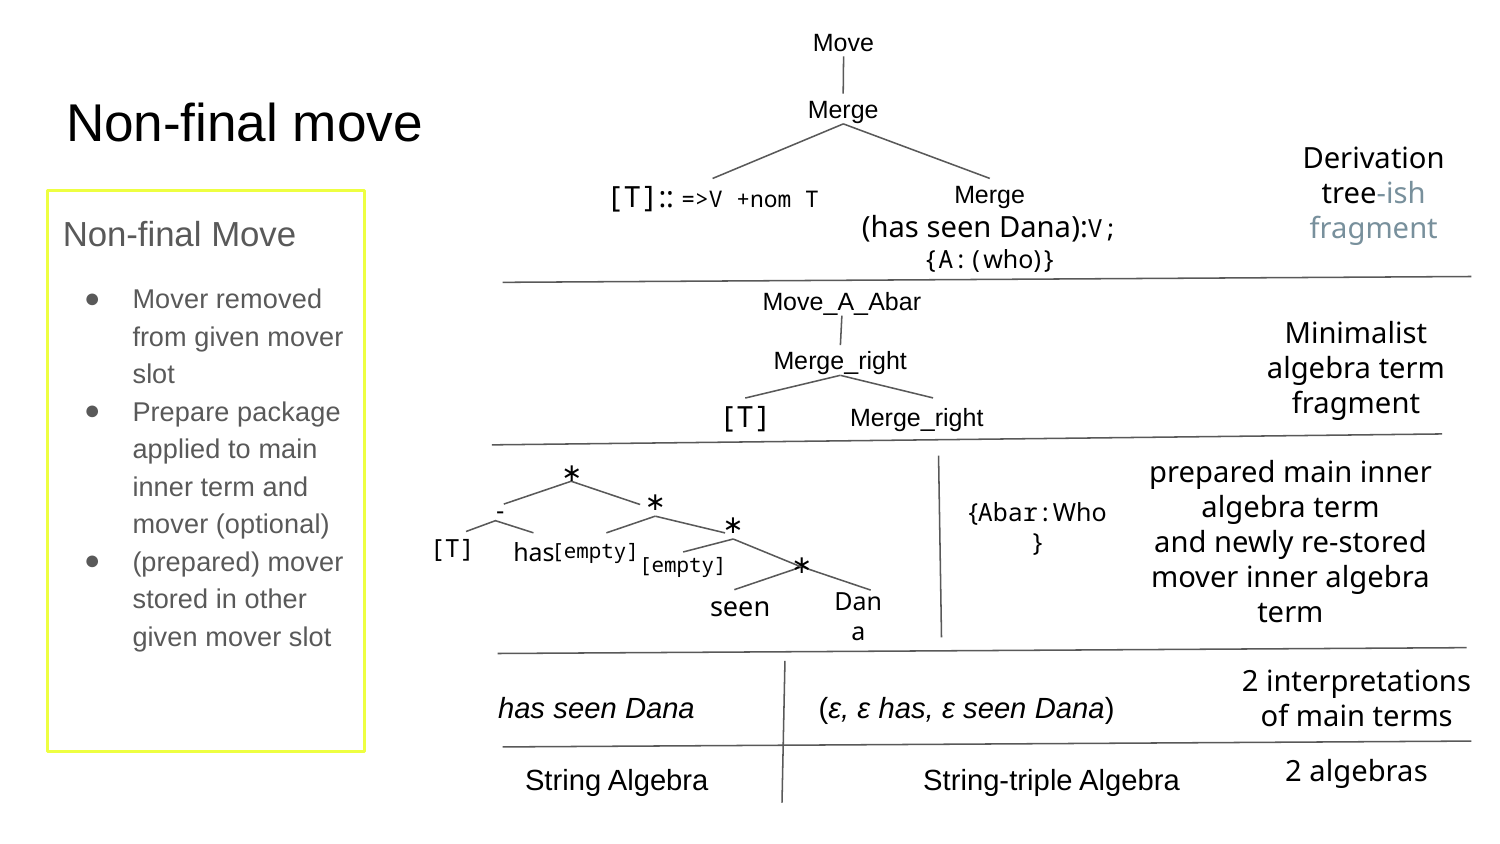

Move
# Non-final move
Merge
Merge
(has seen Dana):V; {A:(who)}
Derivation tree-ish fragment
[T]:: =>V +nom T
Non-final Move
Mover removed from given mover slot
Prepare package applied to main inner term and mover (optional)
(prepared) mover stored in other given mover slot
Move_A_Abar
Minimalist algebra term fragment
Merge_right
[T]
Merge_right
prepared main inner algebra term
and newly re-stored
mover inner algebra term
∗
∗
-
{Abar:Who}
∗
∗
seen
[empty]
[T]
has
[empty]
Dana
2 interpretations of main terms
has seen Dana
(ε, ε has, ε seen Dana)
2 algebras
String Algebra
String-triple Algebra